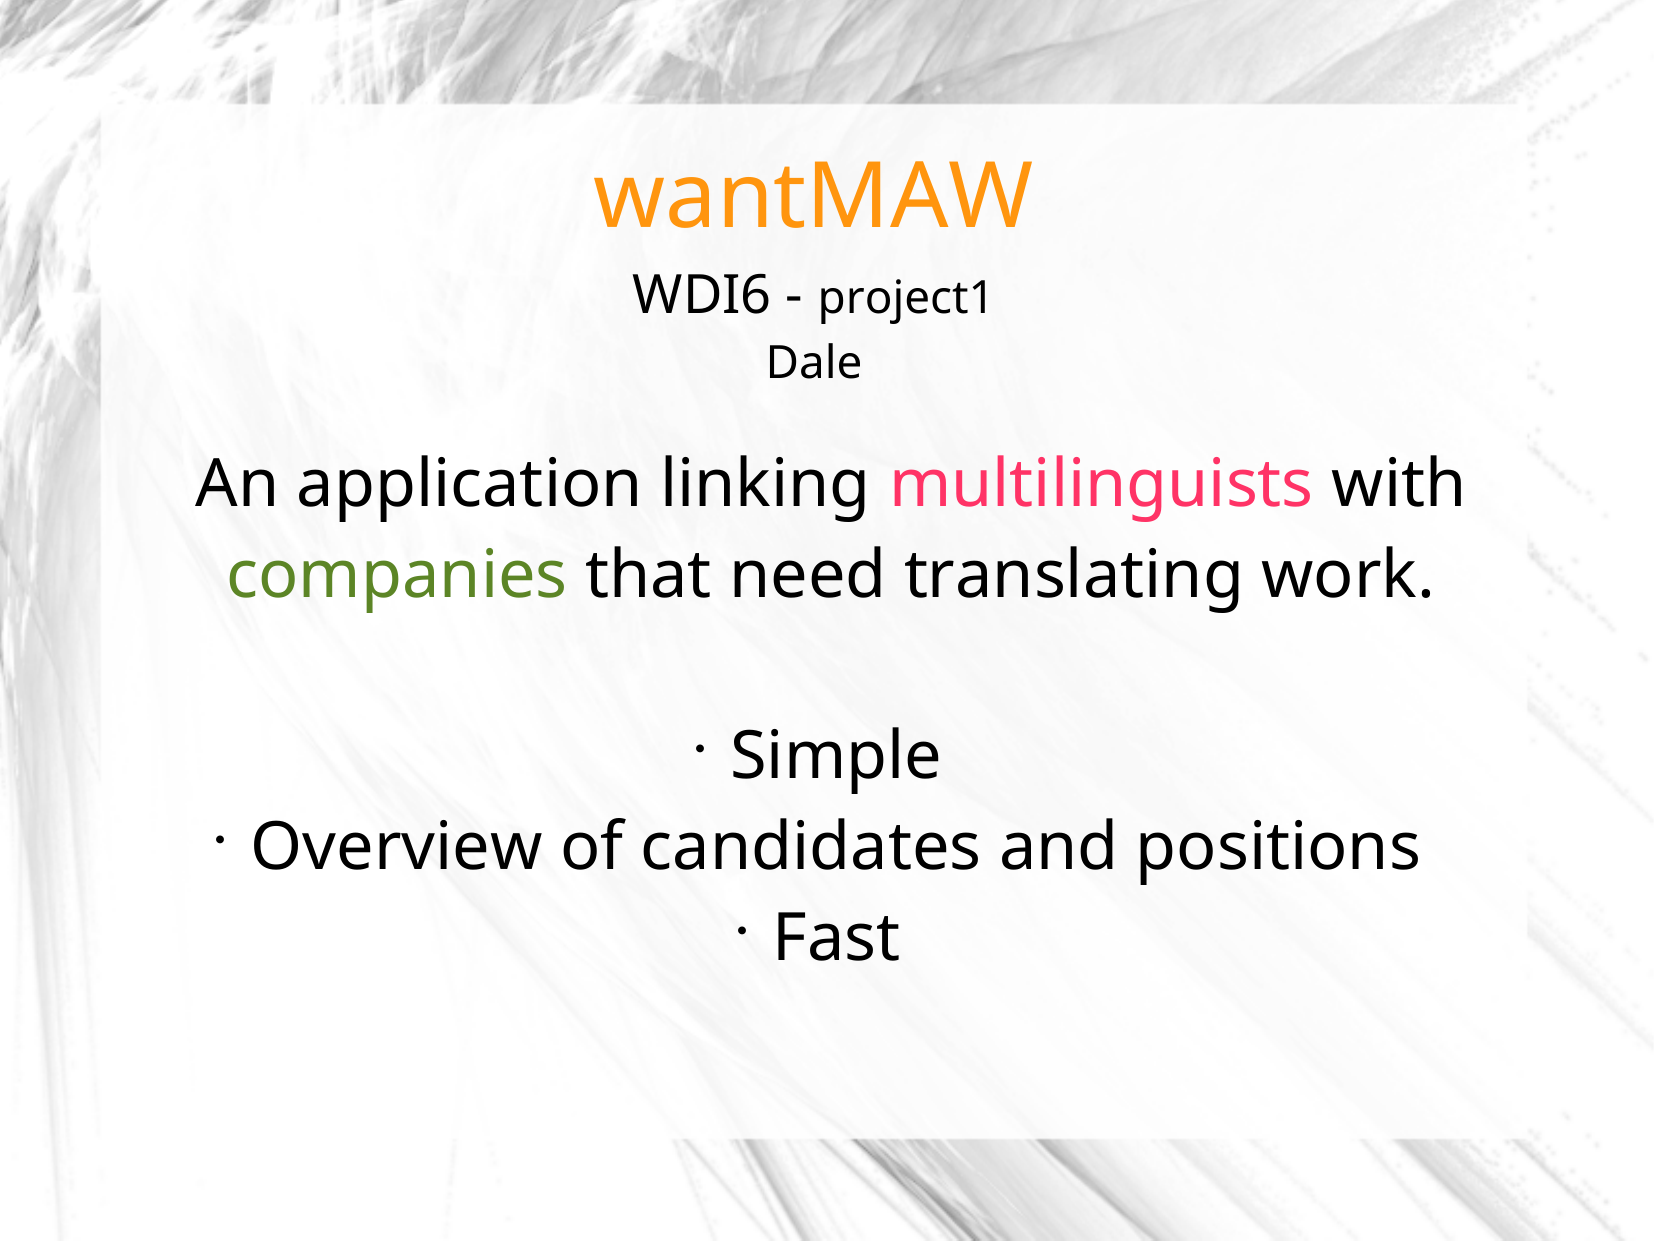

# wantMAW WDI6 - project1 Dale
An application linking multilinguists with companies that need translating work.
Simple
Overview of candidates and positions
Fast